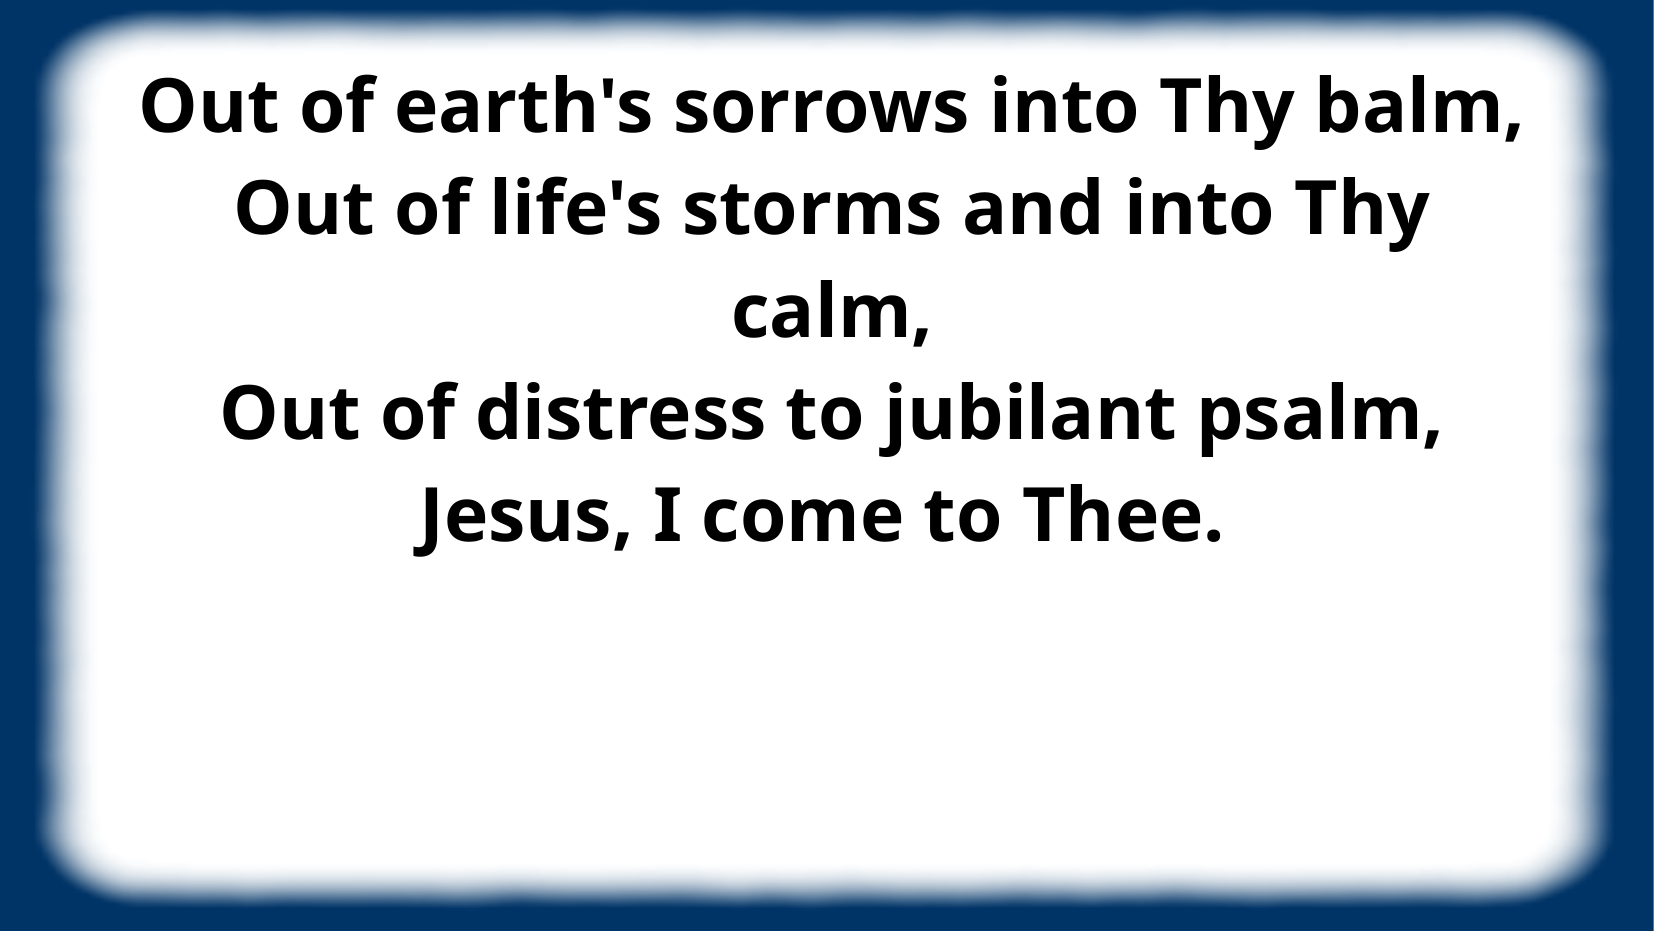

Out of earth's sorrows into Thy balm,
Out of life's storms and into Thy calm,
Out of distress to jubilant psalm,
Jesus, I come to Thee.